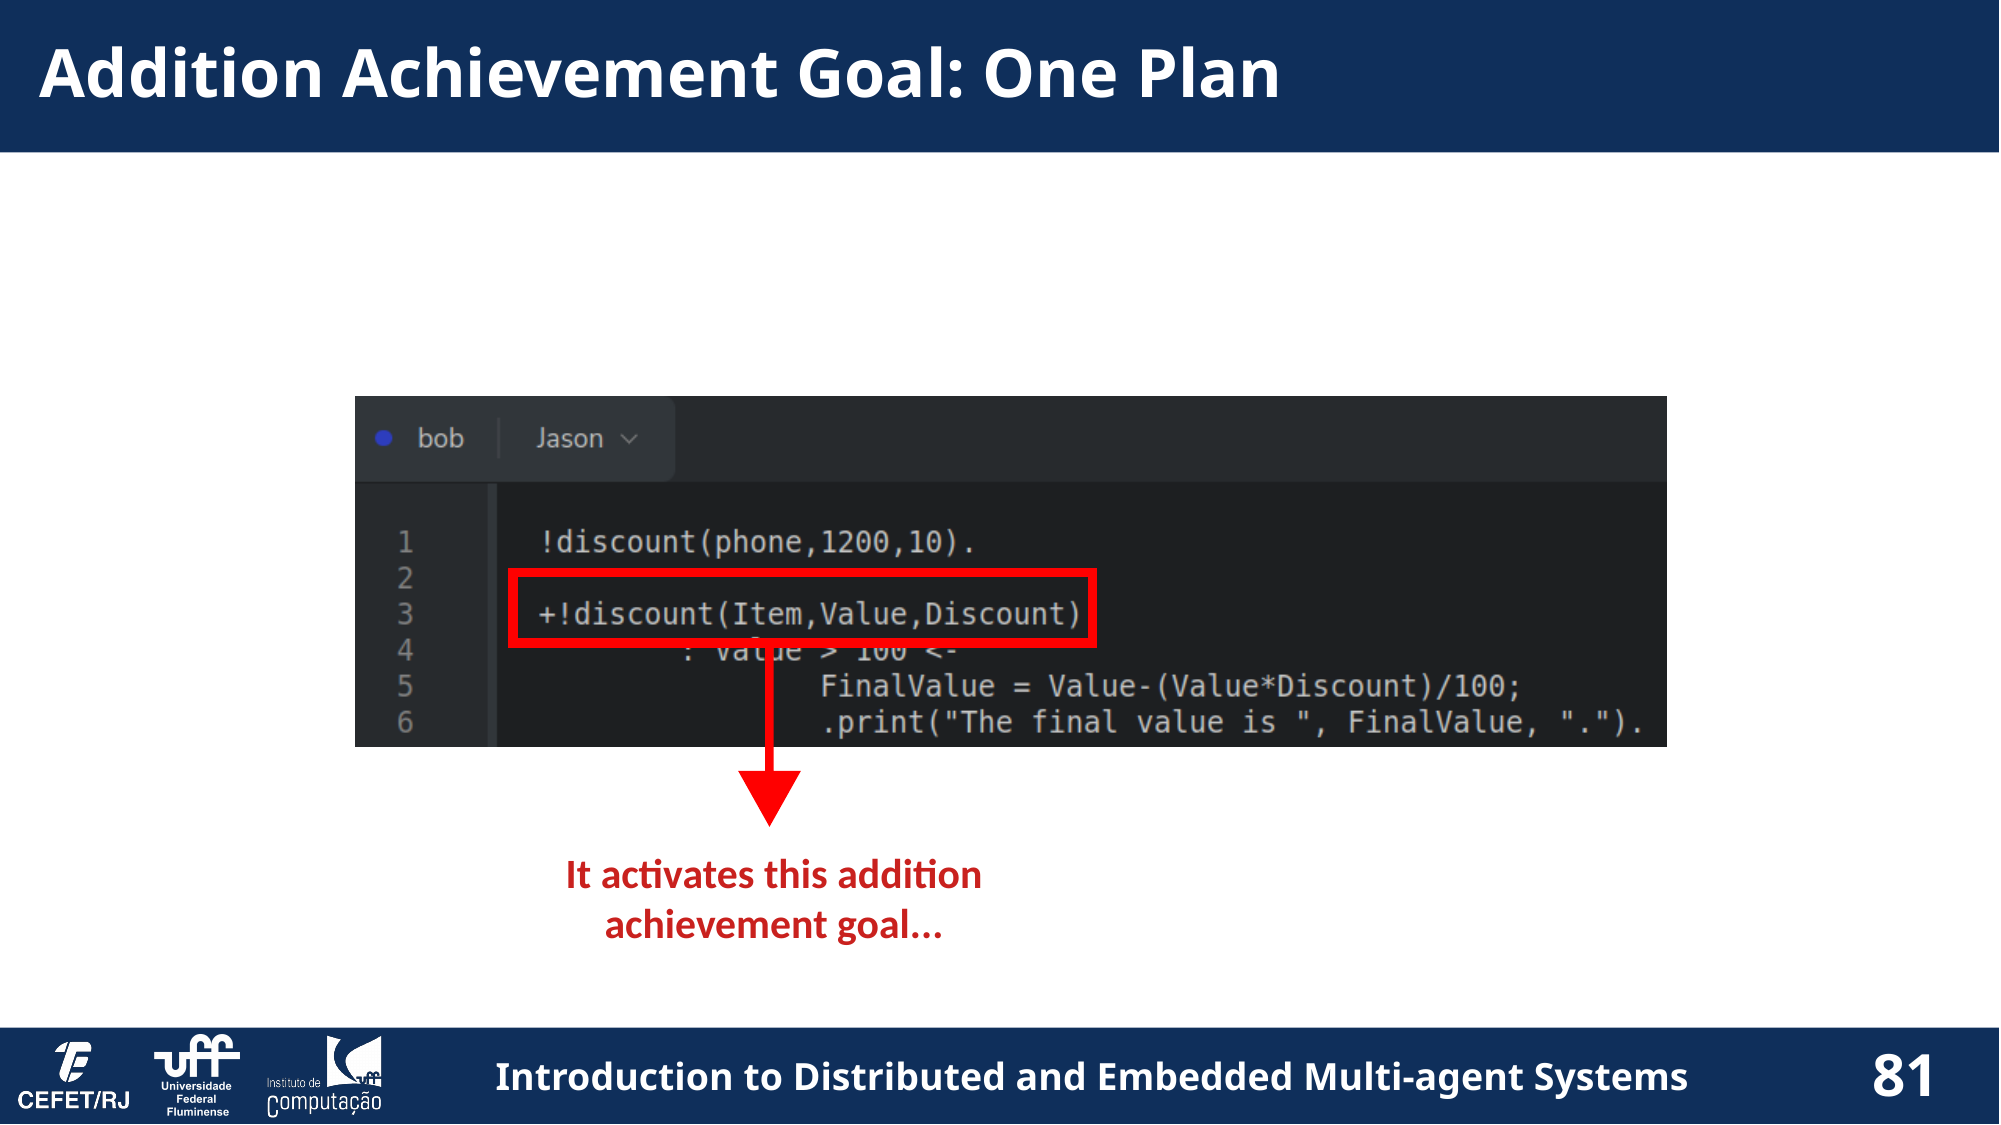

Addition Achievement Goal: One Plan
It activates this addition achievement goal...